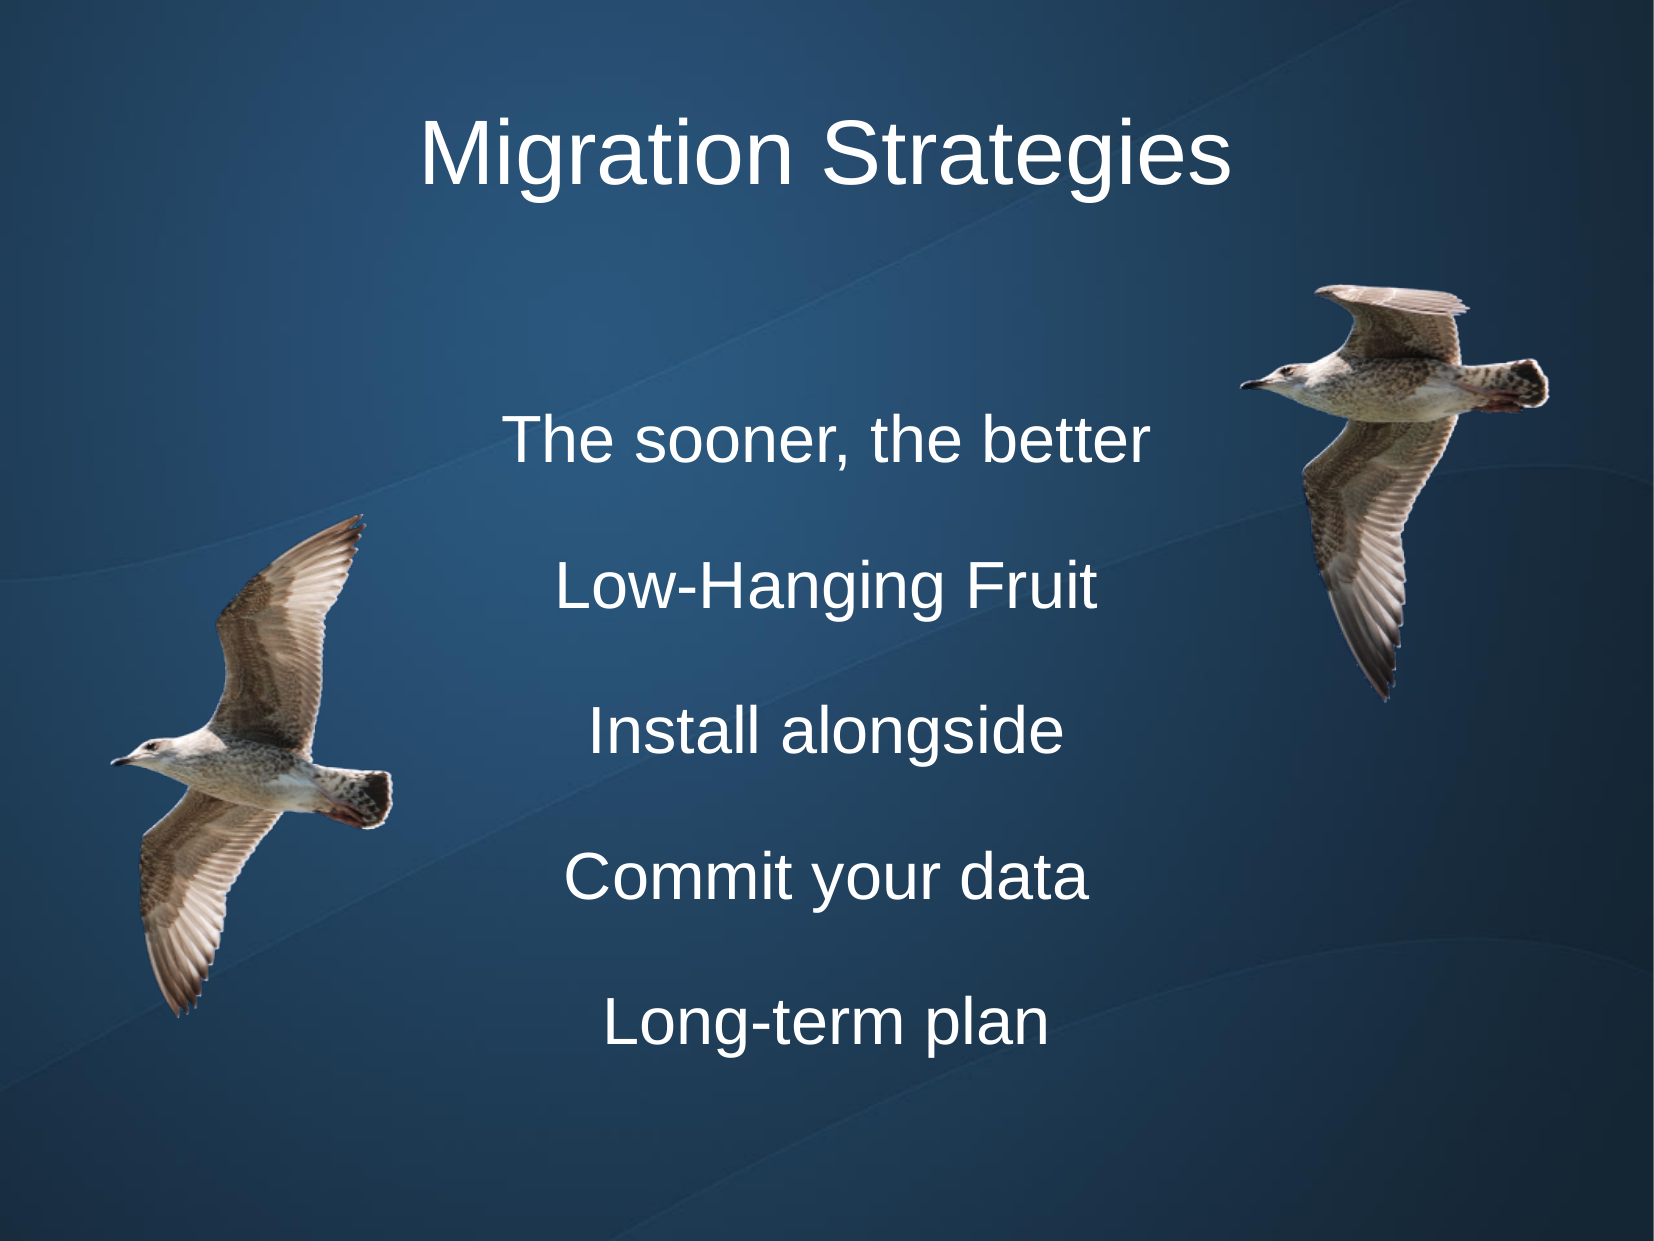

# Migration Strategies
The sooner, the better
Low-Hanging Fruit
Install alongside
Commit your data
Long-term plan